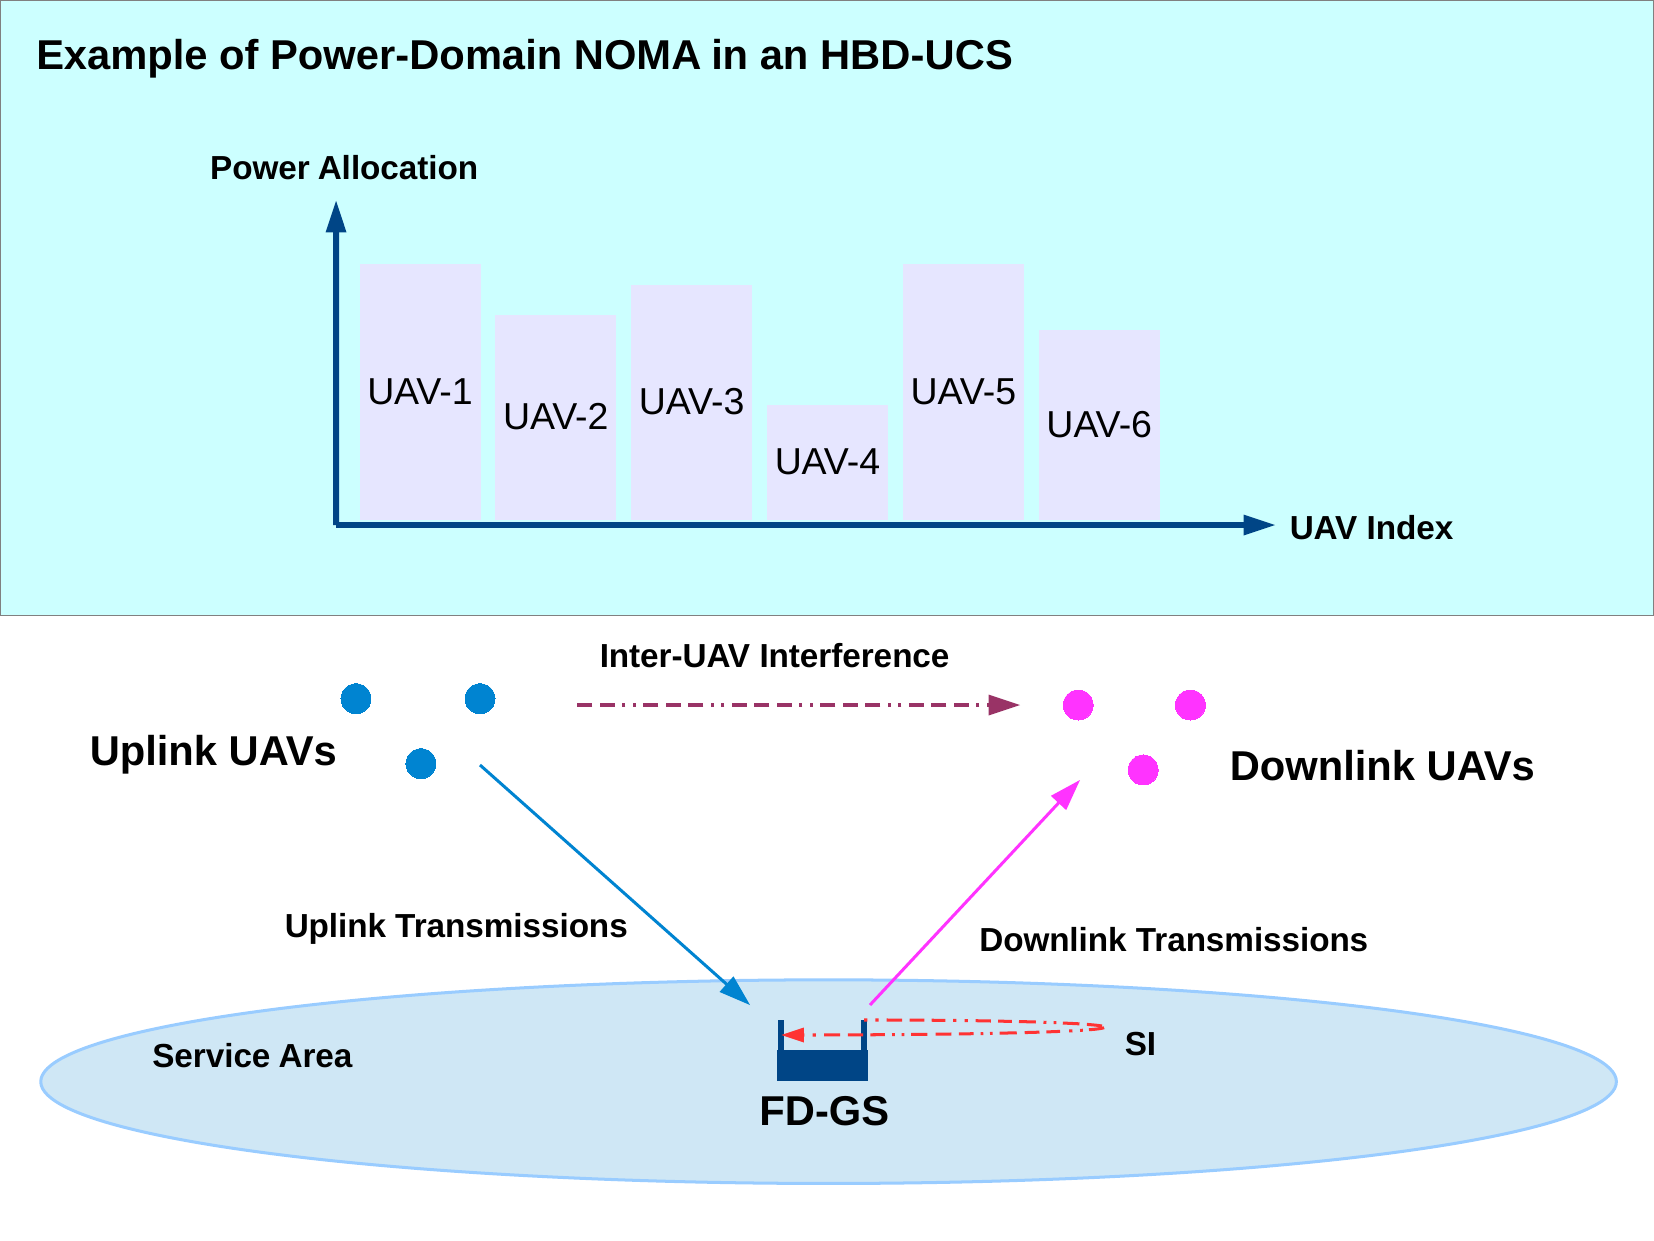

Example of Power-Domain NOMA in an HBD-UCS
Power Allocation
UAV-1
UAV-5
UAV-3
UAV-2
UAV-6
UAV-4
UAV Index
Inter-UAV Interference
Uplink UAVs
Downlink UAVs
Uplink Transmissions
Downlink Transmissions
SI
Service Area
FD-GS